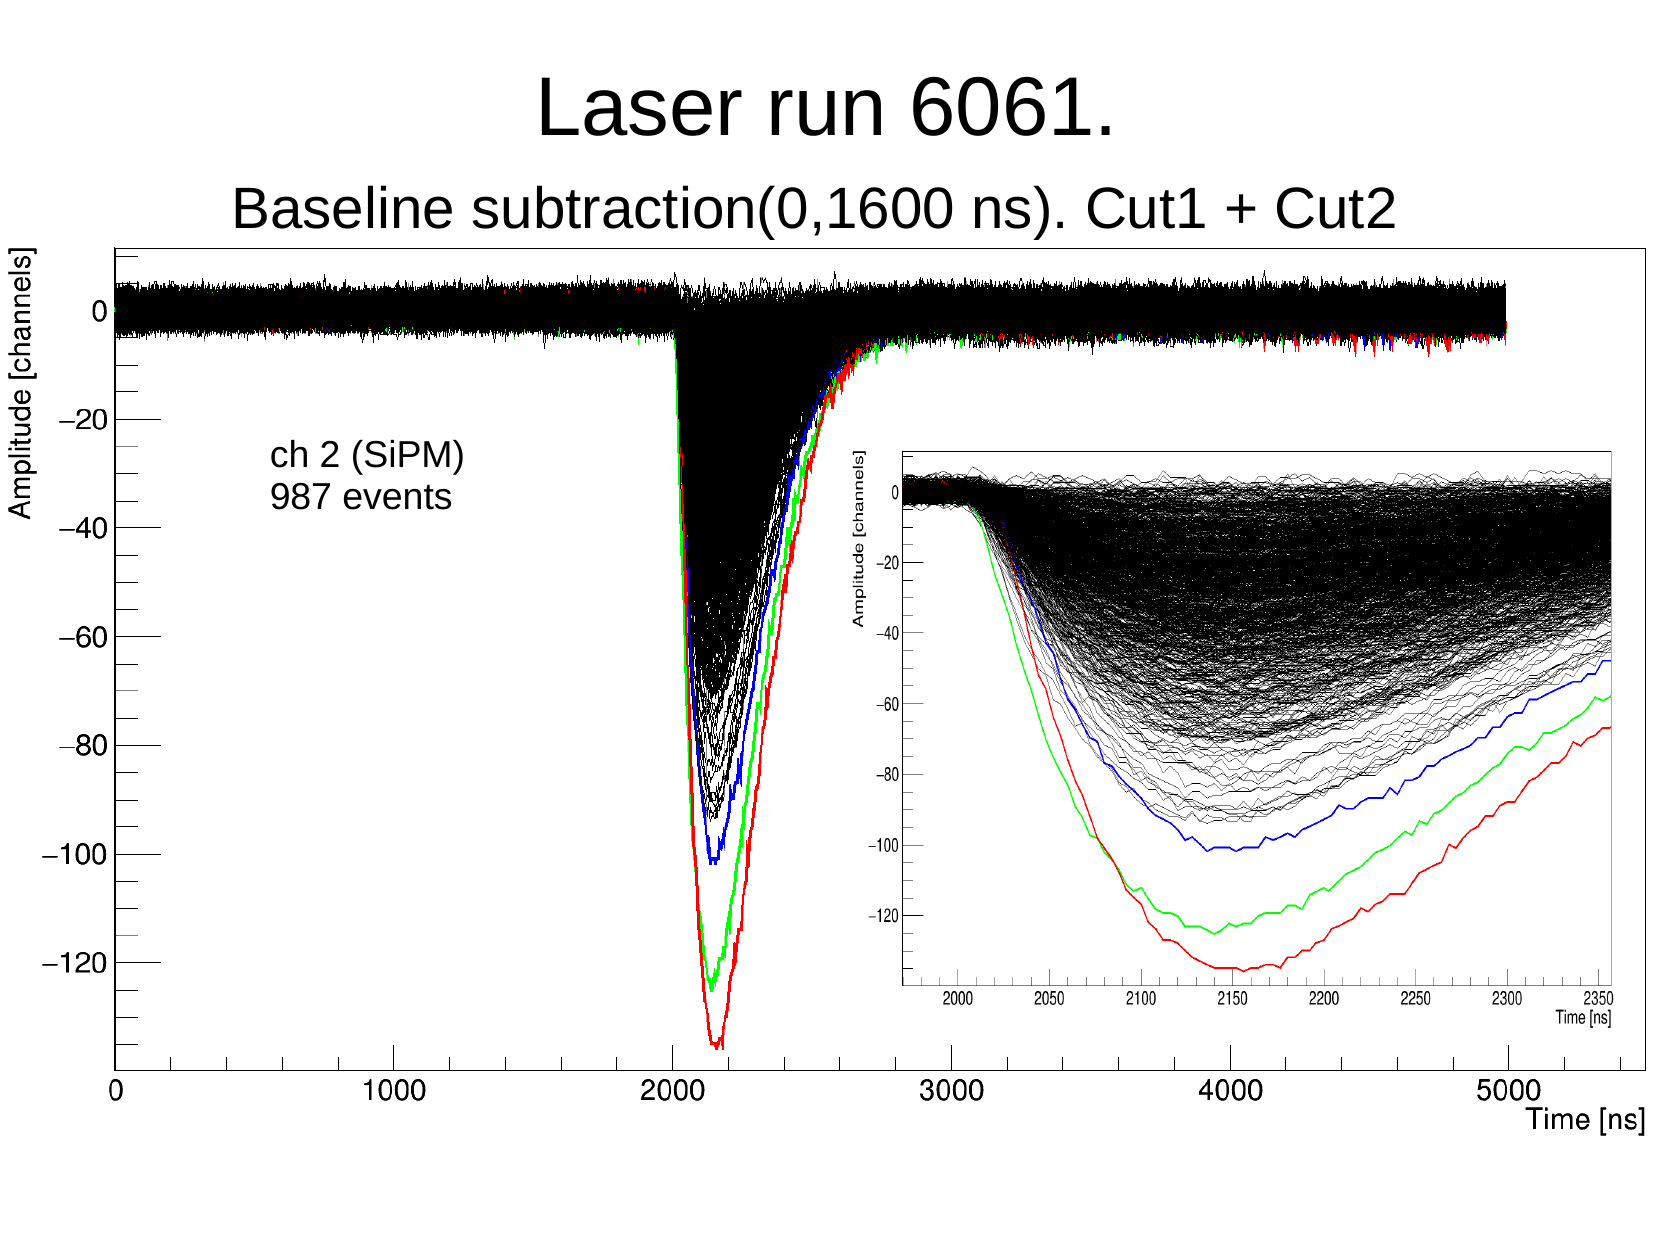

# Laser run 6061. Baseline subtraction(0,1600 ns). Cut1 + Cut2
ch 2 (SiPM)
987 events